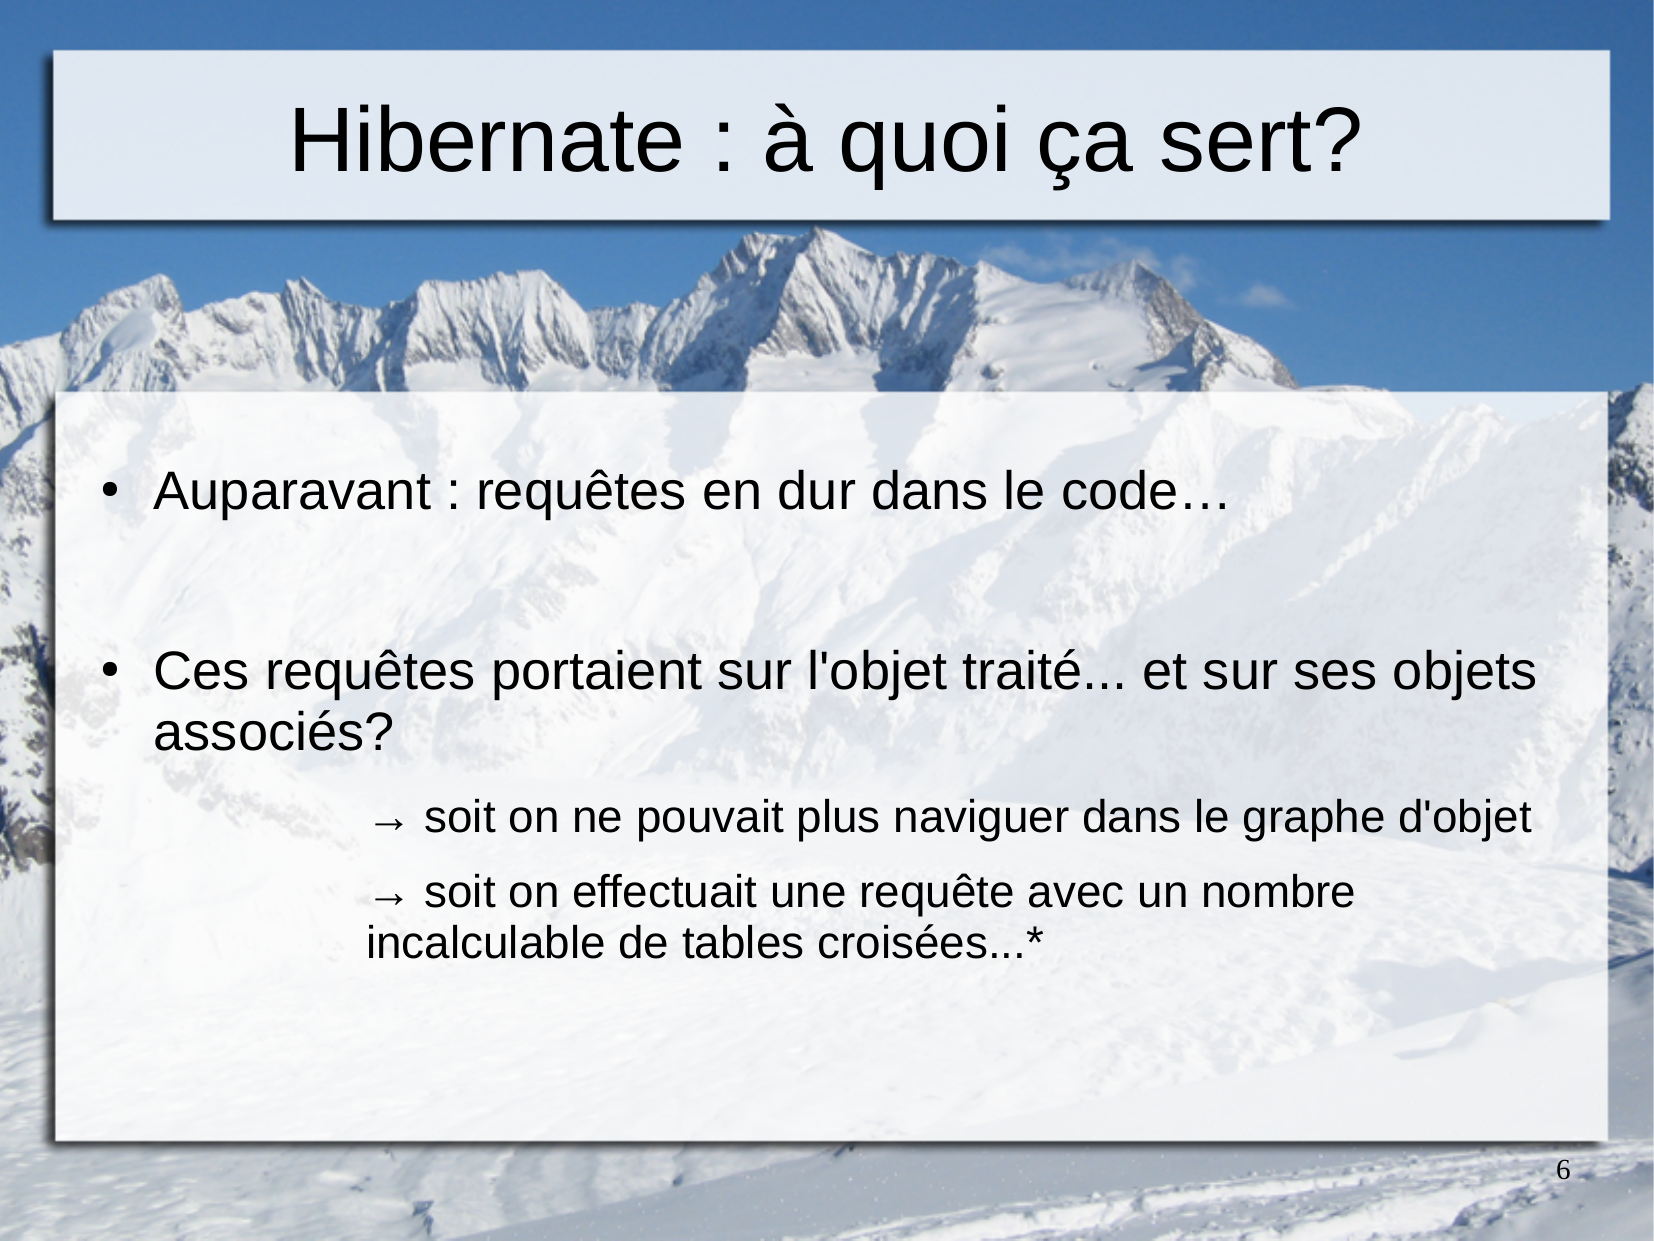

# Hibernate : à quoi ça sert?
Auparavant : requêtes en dur dans le code…
Ces requêtes portaient sur l'objet traité... et sur ses objets associés?
→ soit on ne pouvait plus naviguer dans le graphe d'objet
→ soit on effectuait une requête avec un nombre incalculable de tables croisées...*
6